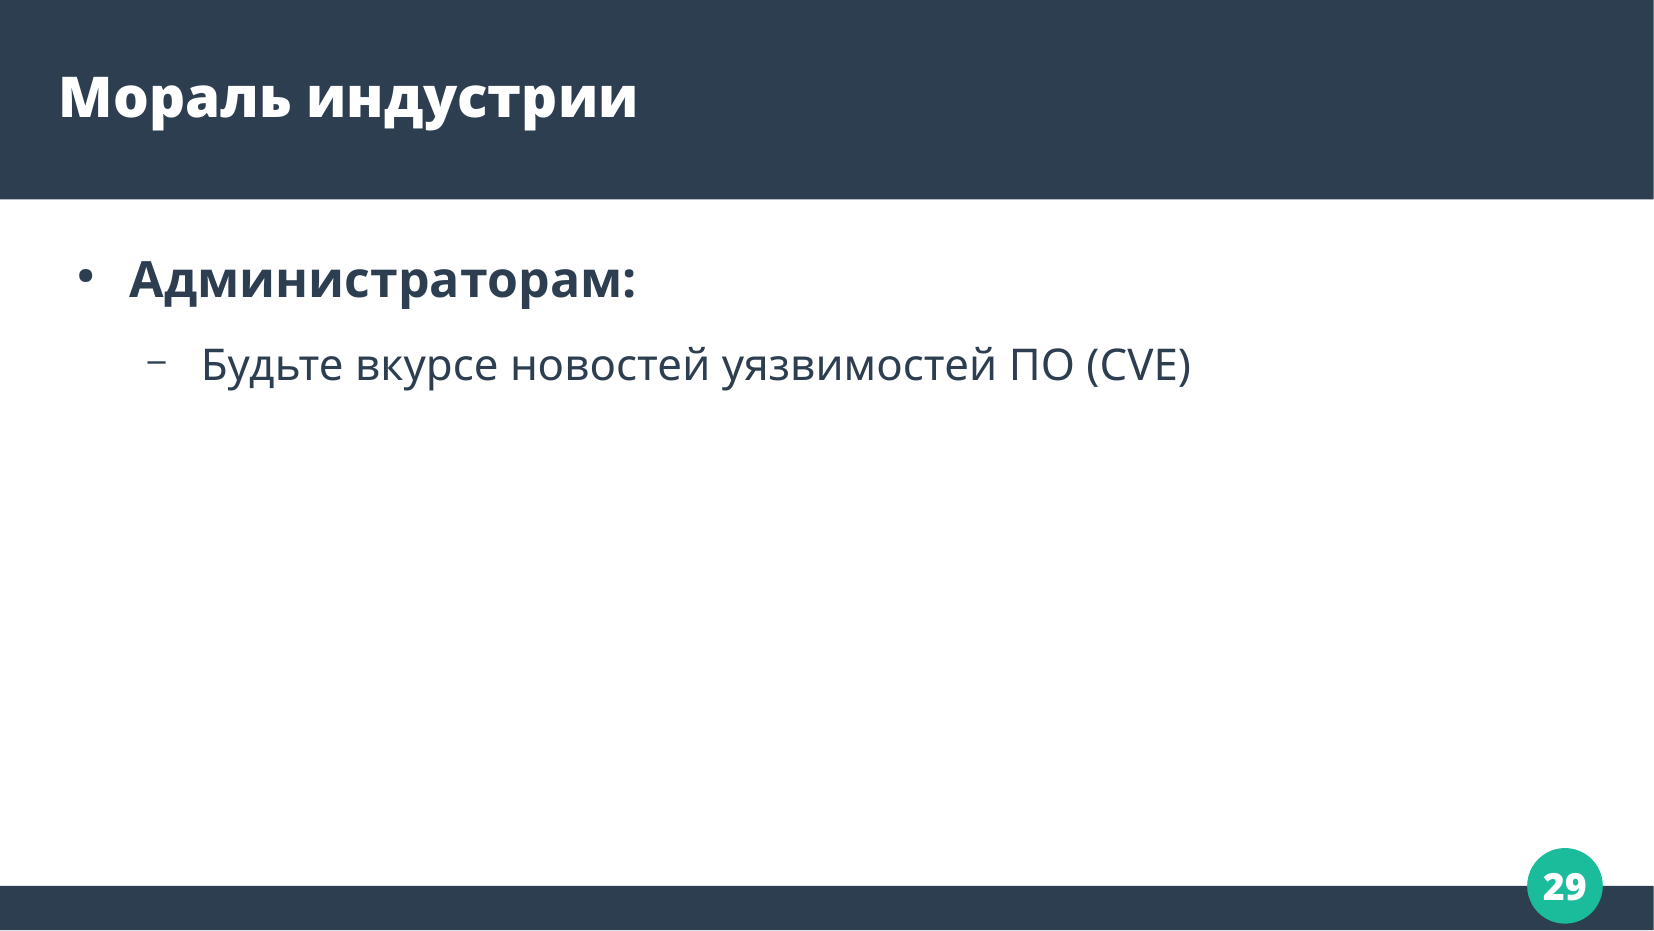

# Мораль индустрии
Администраторам:
Будьте вкурсе новостей уязвимостей ПО (CVE)